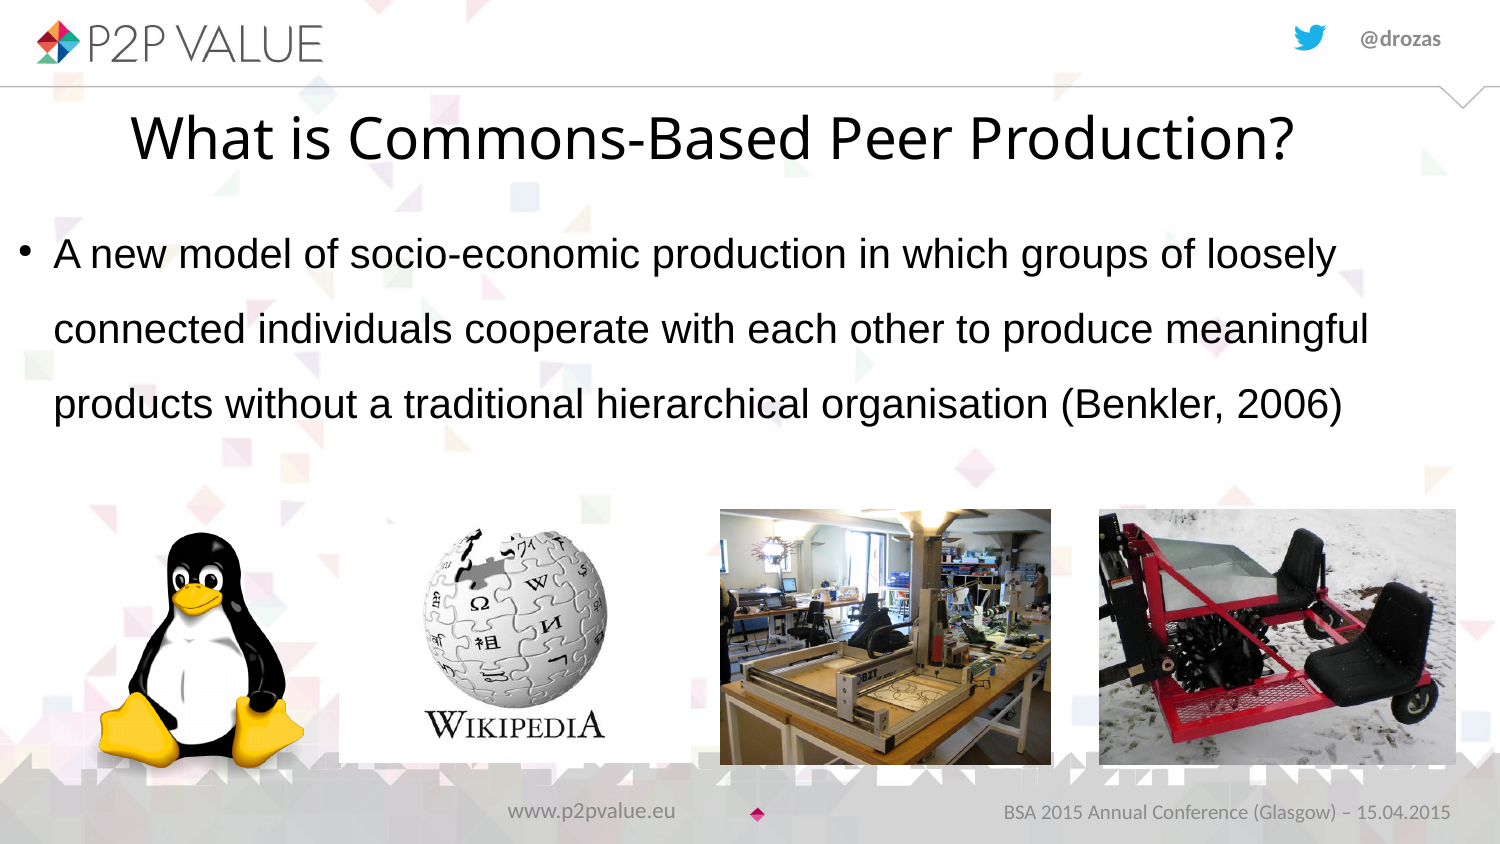

@drozas
# What is Commons-Based Peer Production?
A new model of socio-economic production in which groups of loosely connected individuals cooperate with each other to produce meaningful products without a traditional hierarchical organisation (Benkler, 2006)
BSA 2015 Annual Conference (Glasgow) – 15.04.2015
www.p2pvalue.eu